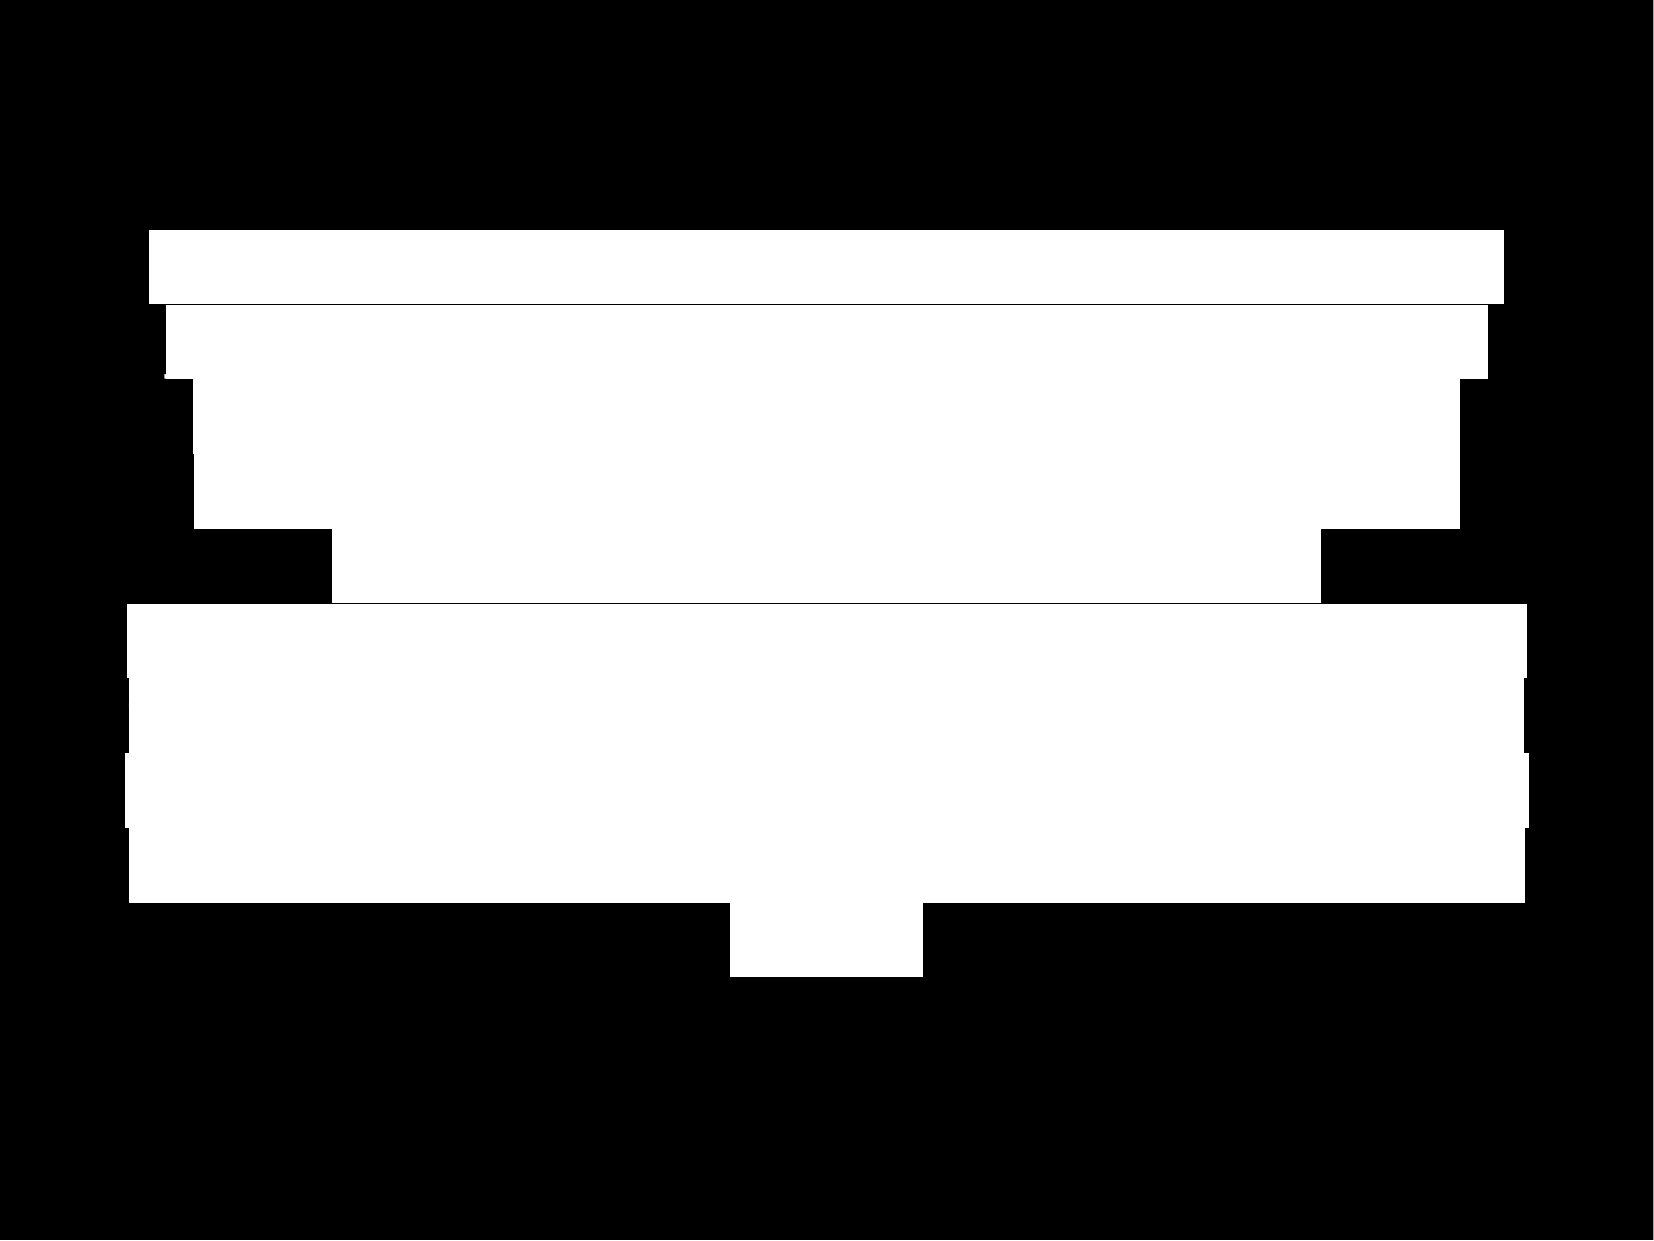

# Filho meu, não temas não fiques assim desse jeito, o seu clamor chegou a mim estou aqui.
Eu sei que o mal só vive cercando você na estrada tentando roubar sua fé até desistir.
Pode ser grande o seu problema.
Mas eu sou maior que tudo, acalmo esse vento forte, e lhe ajudo a prosseguir. Como ajudei os meus servos de outrora, não abandono a quem me clama e chora Eu sou teu Deus, Eu sou teu Deus.